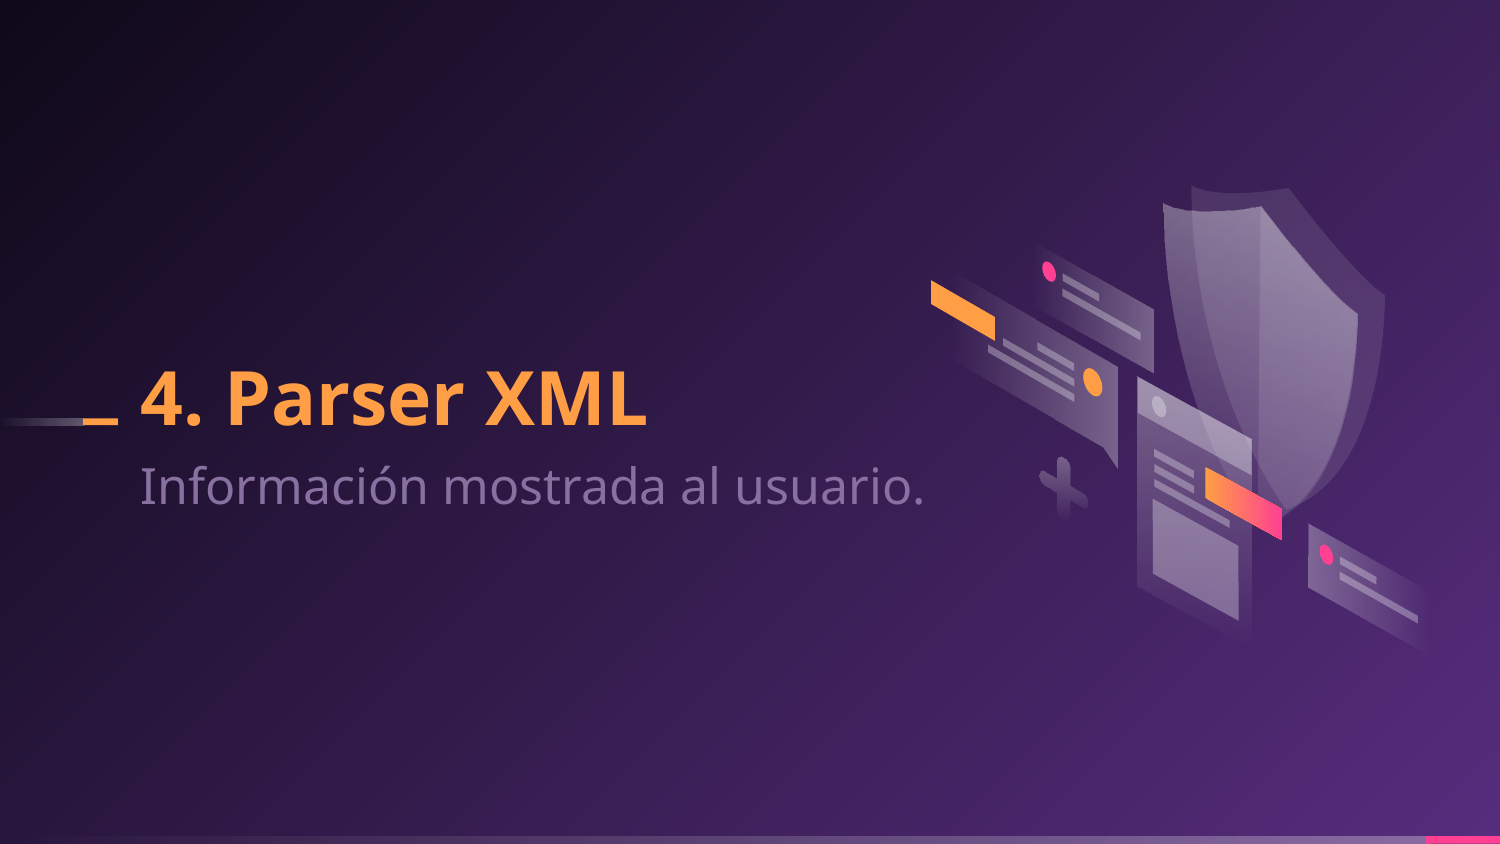

# 4. Parser XML
Información mostrada al usuario.